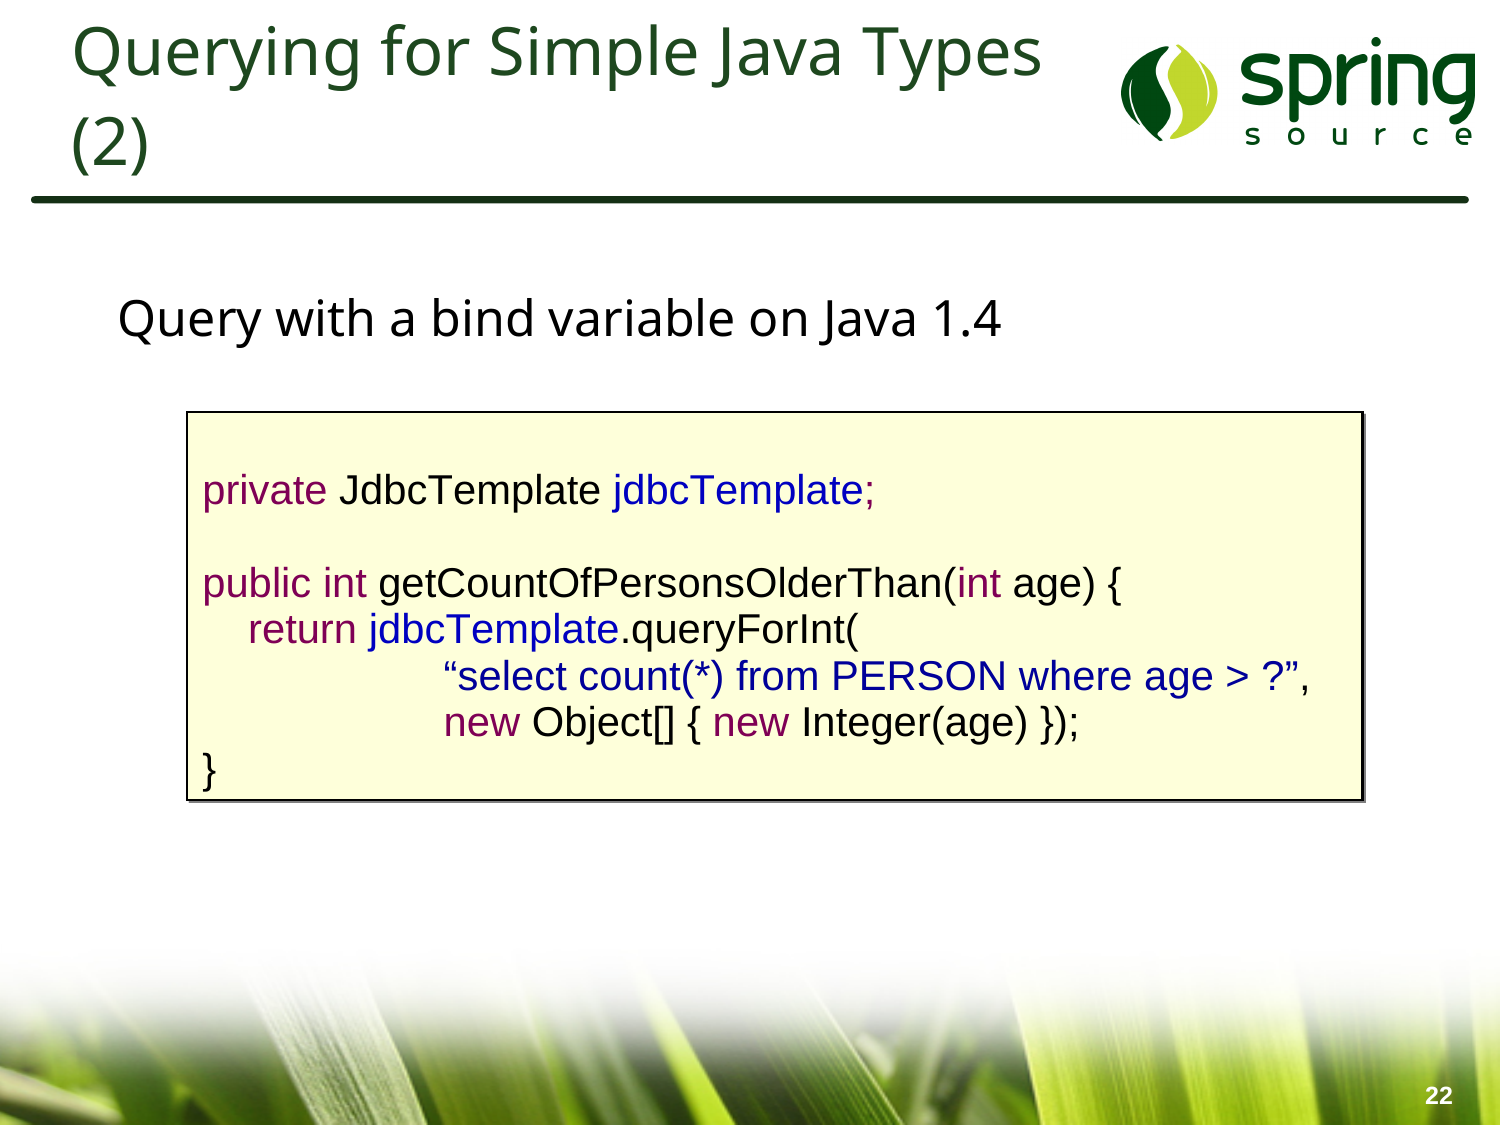

# Querying for Simple Java Types (2)
Query with a bind variable on Java 1.4
private JdbcTemplate jdbcTemplate;
public int getCountOfPersonsOlderThan(int age) {
 return jdbcTemplate.queryForInt(
 “select count(*) from PERSON where age > ?”,
 new Object[] { new Integer(age) });
}